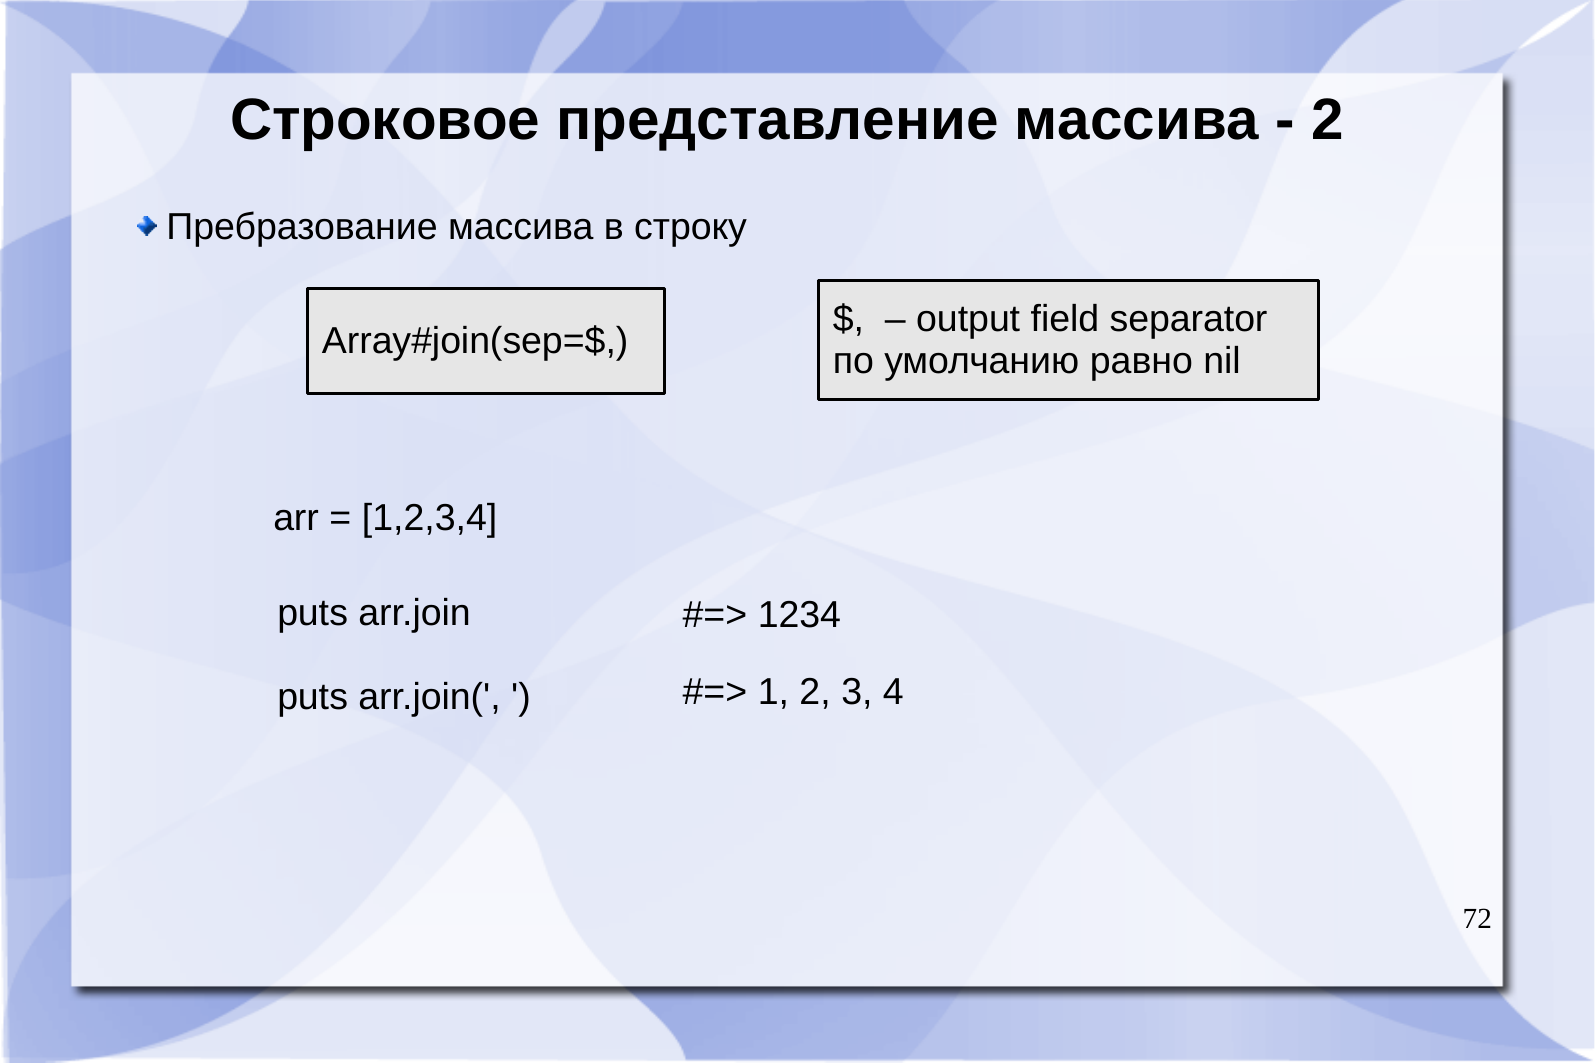

# Строковое представление массива - 2
 Пребразование массива в строку
$, – output field separator
по умолчанию равно nil
Array#join(sep=$,)
arr = [1,2,3,4]
puts arr.join
puts arr.join(', ')
#=> 1234
#=> 1, 2, 3, 4
72